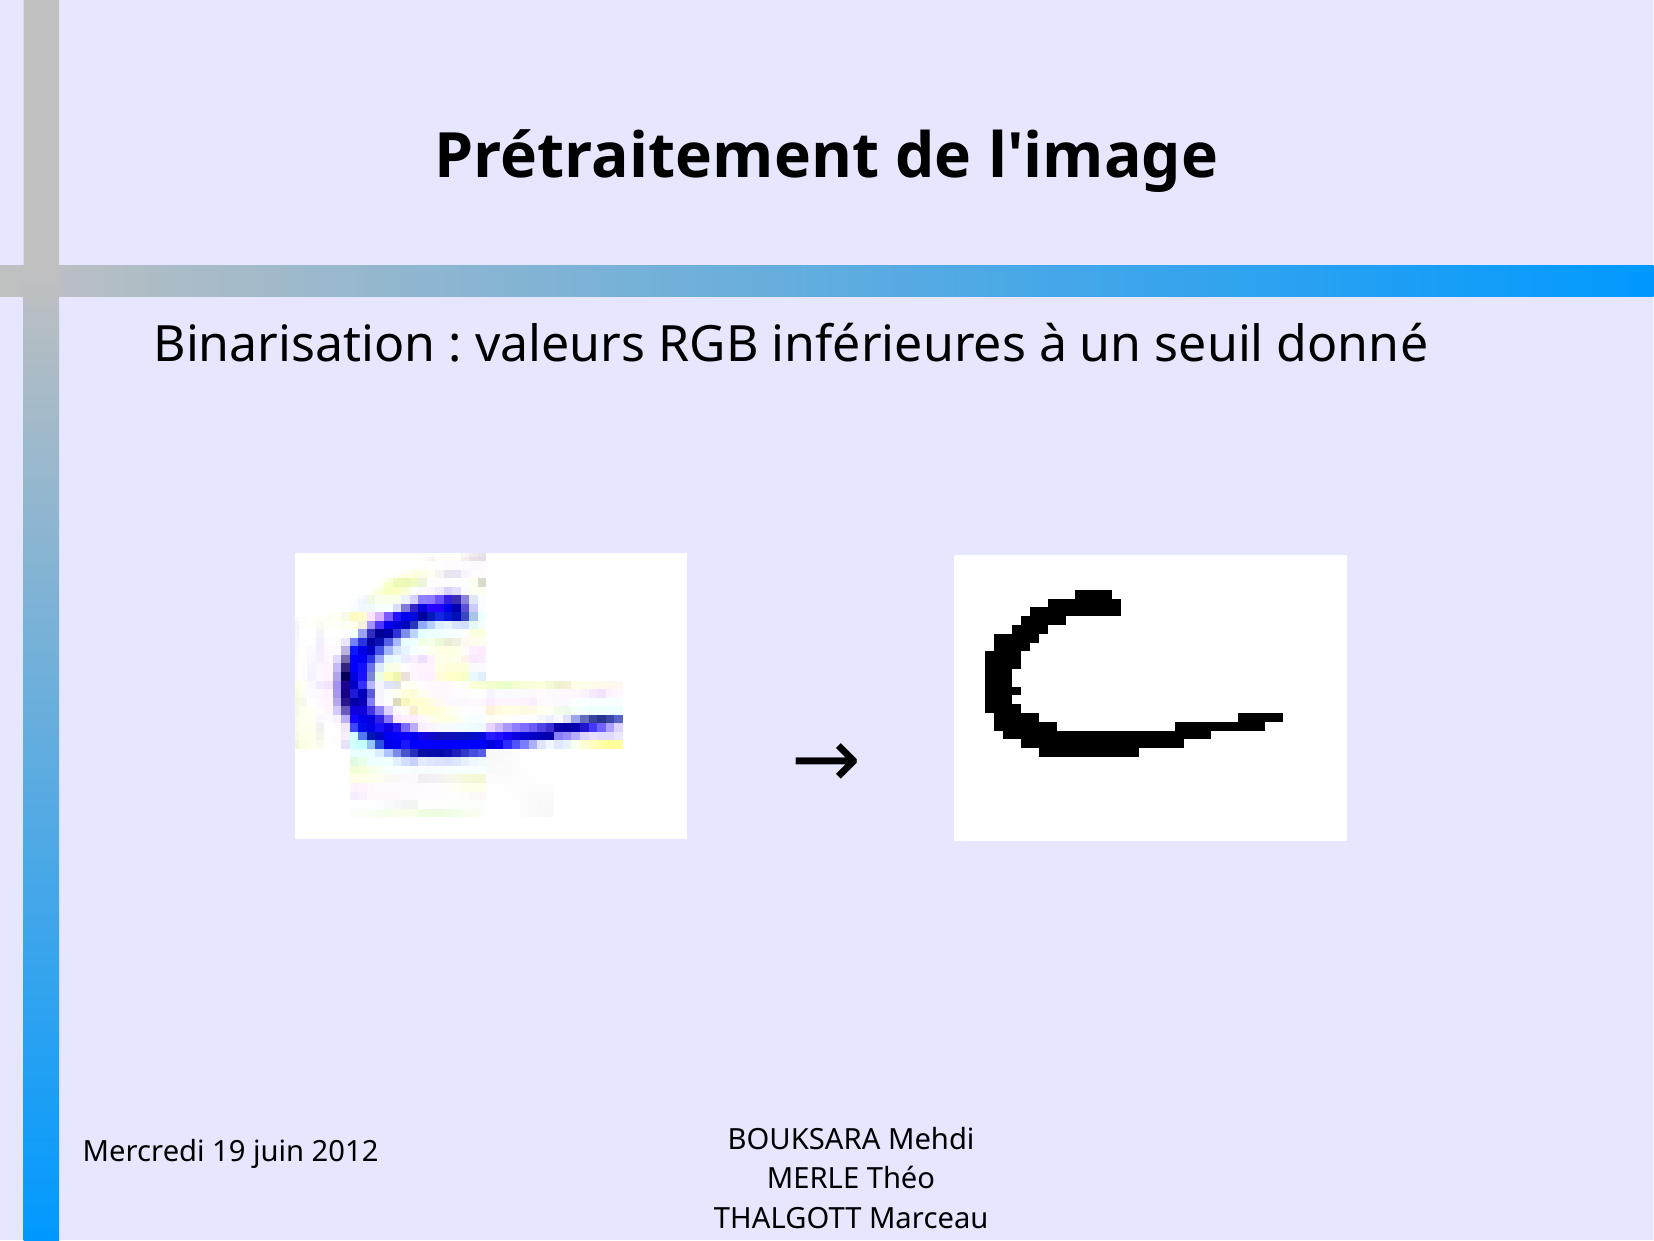

# Prétraitement de l'image
Binarisation : valeurs RGB inférieures à un seuil donné
→